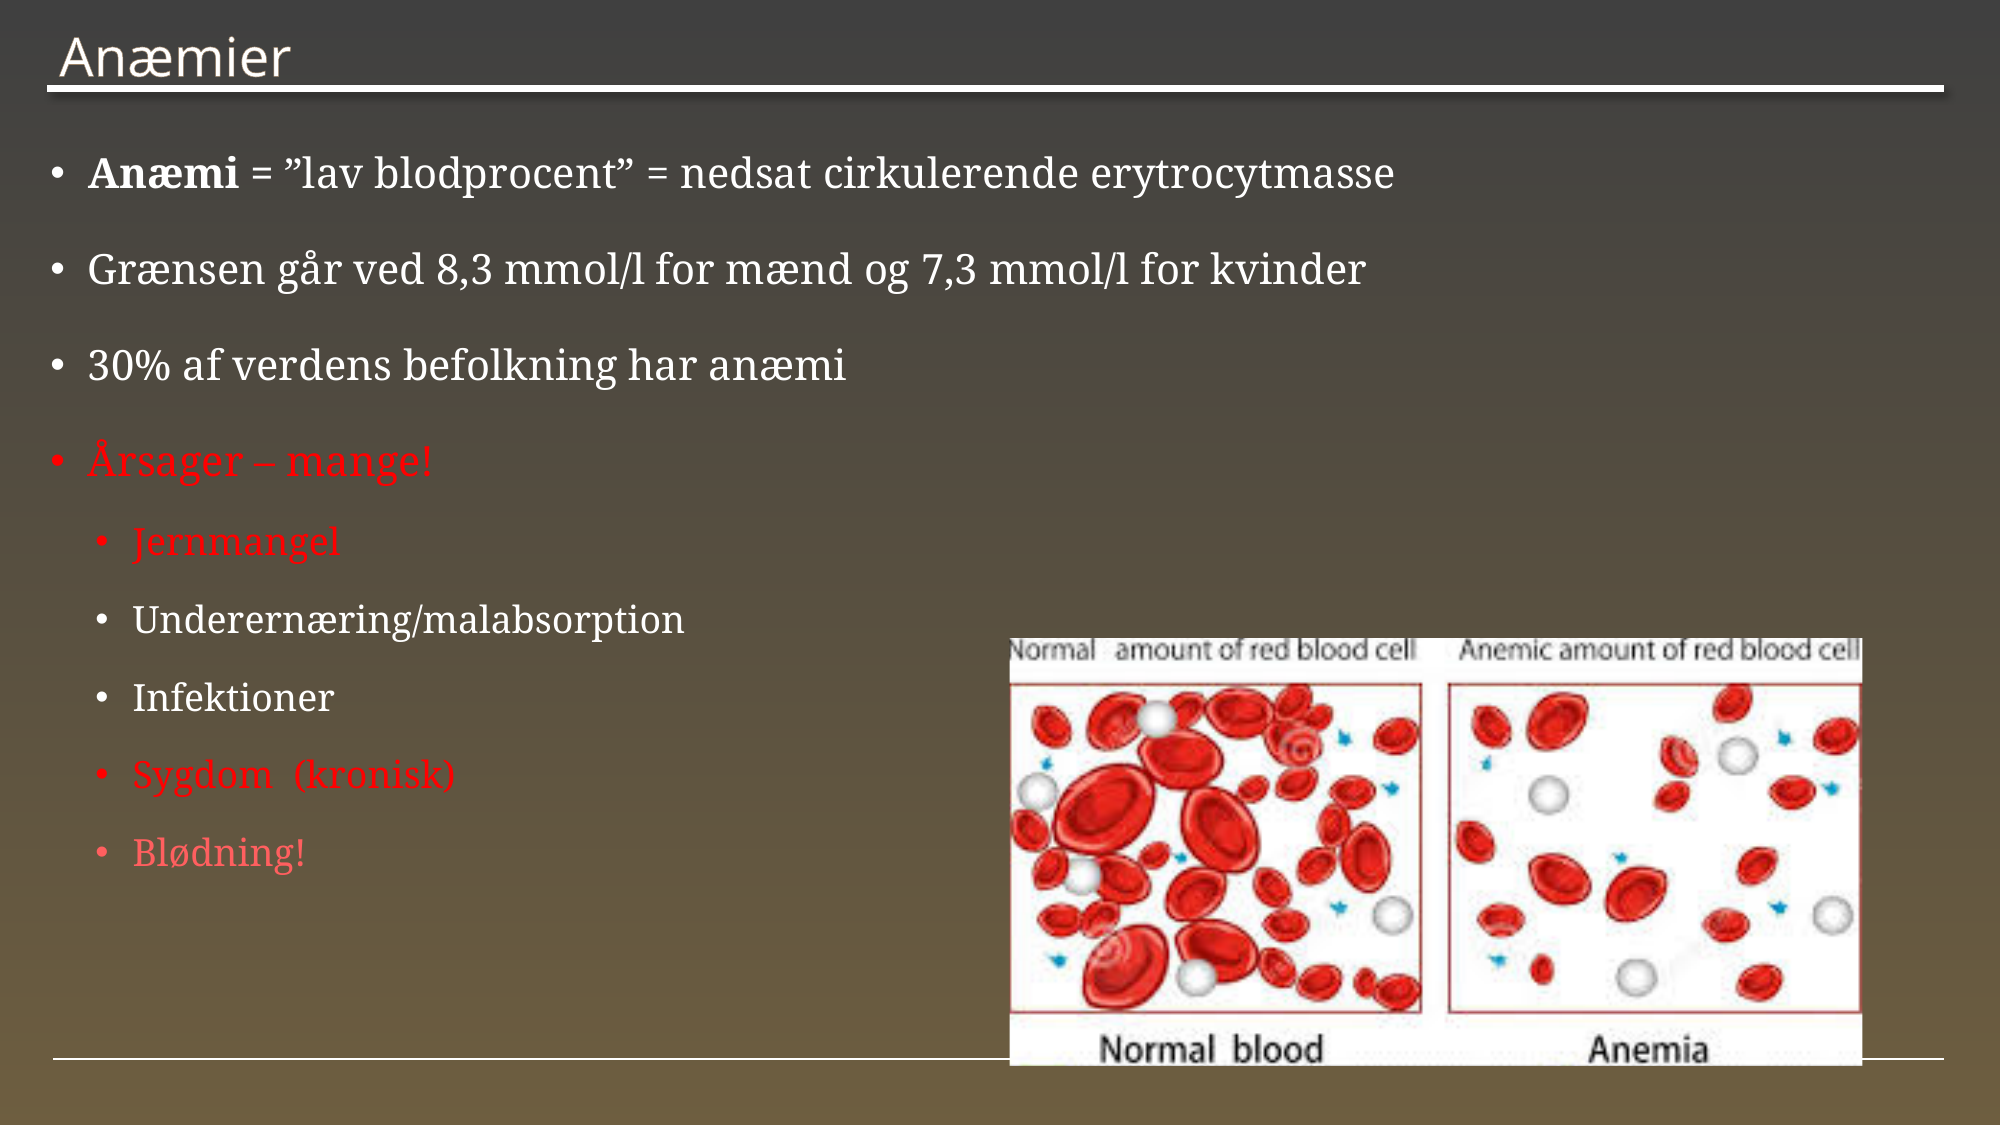

# Anæmier
Anæmi = ”lav blodprocent” = nedsat cirkulerende erytrocytmasse
Grænsen går ved 8,3 mmol/l for mænd og 7,3 mmol/l for kvinder
30% af verdens befolkning har anæmi
Årsager – mange!
Jernmangel
Underernæring/malabsorption
Infektioner
Sygdom (kronisk)
Blødning!